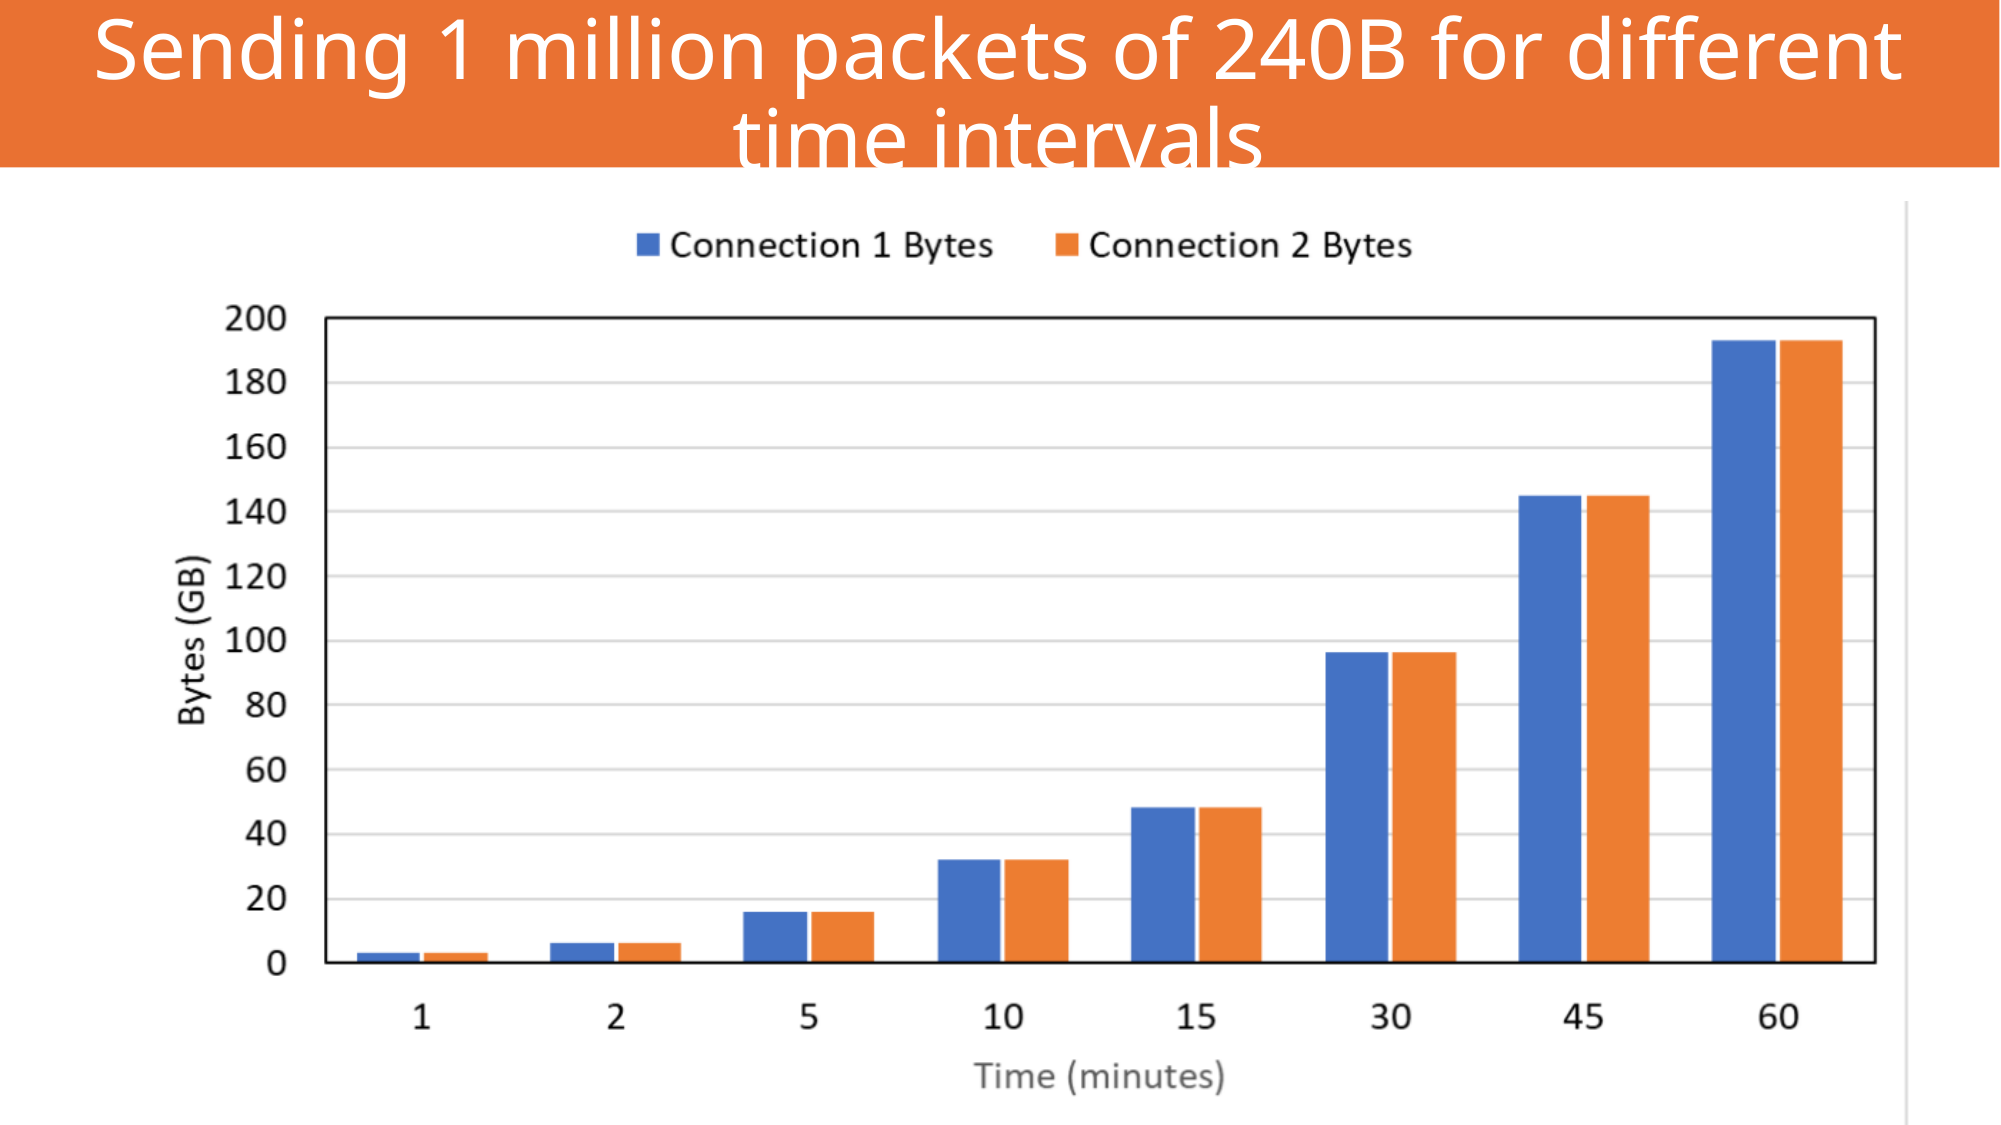

# Sending 1 million packets of 240B for different time intervals